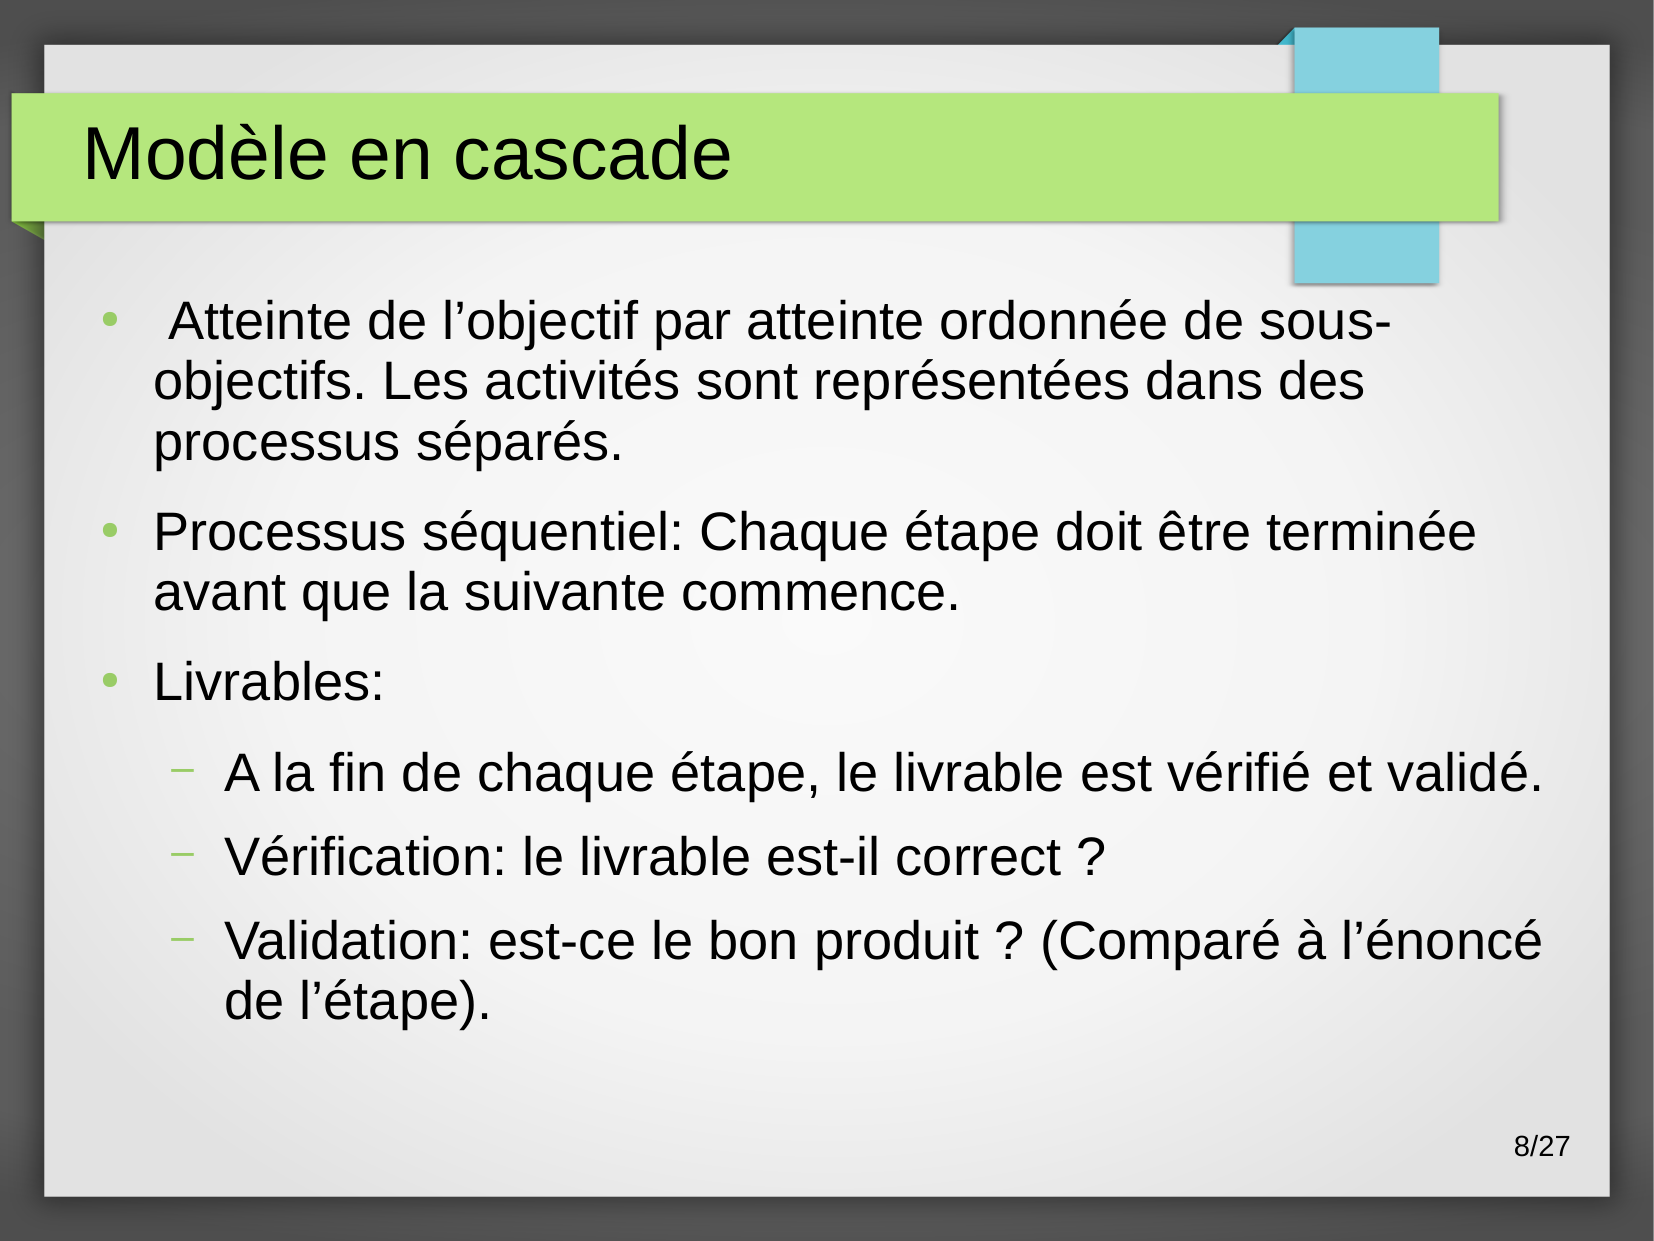

# Modèle en cascade
 Atteinte de l’objectif par atteinte ordonnée de sous-objectifs. Les activités sont représentées dans des processus séparés.
Processus séquentiel: Chaque étape doit être terminée avant que la suivante commence.
Livrables:
A la fin de chaque étape, le livrable est vérifié et validé.
Vérification: le livrable est-il correct ?
Validation: est-ce le bon produit ? (Comparé à l’énoncé de l’étape).
8